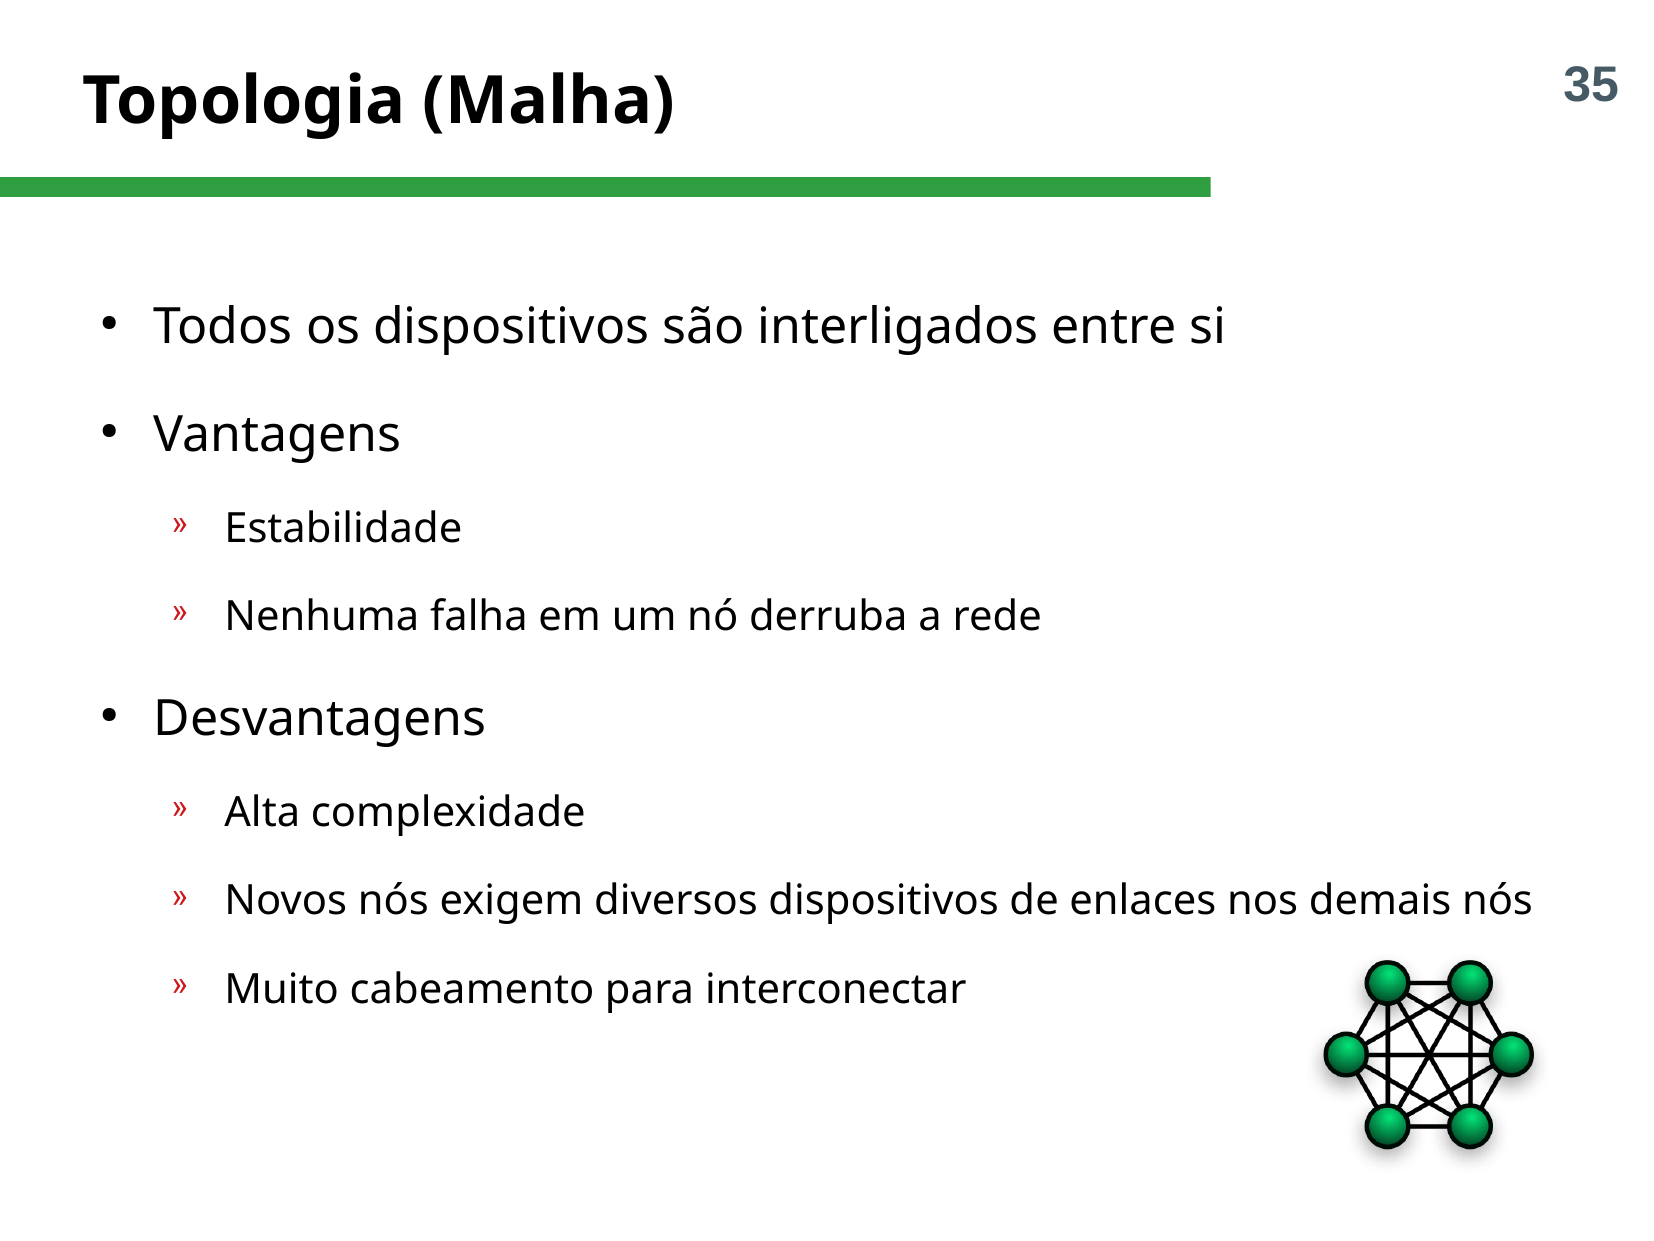

# Topologia (Malha)
Todos os dispositivos são interligados entre si
Vantagens
Estabilidade
Nenhuma falha em um nó derruba a rede
Desvantagens
Alta complexidade
Novos nós exigem diversos dispositivos de enlaces nos demais nós
Muito cabeamento para interconectar